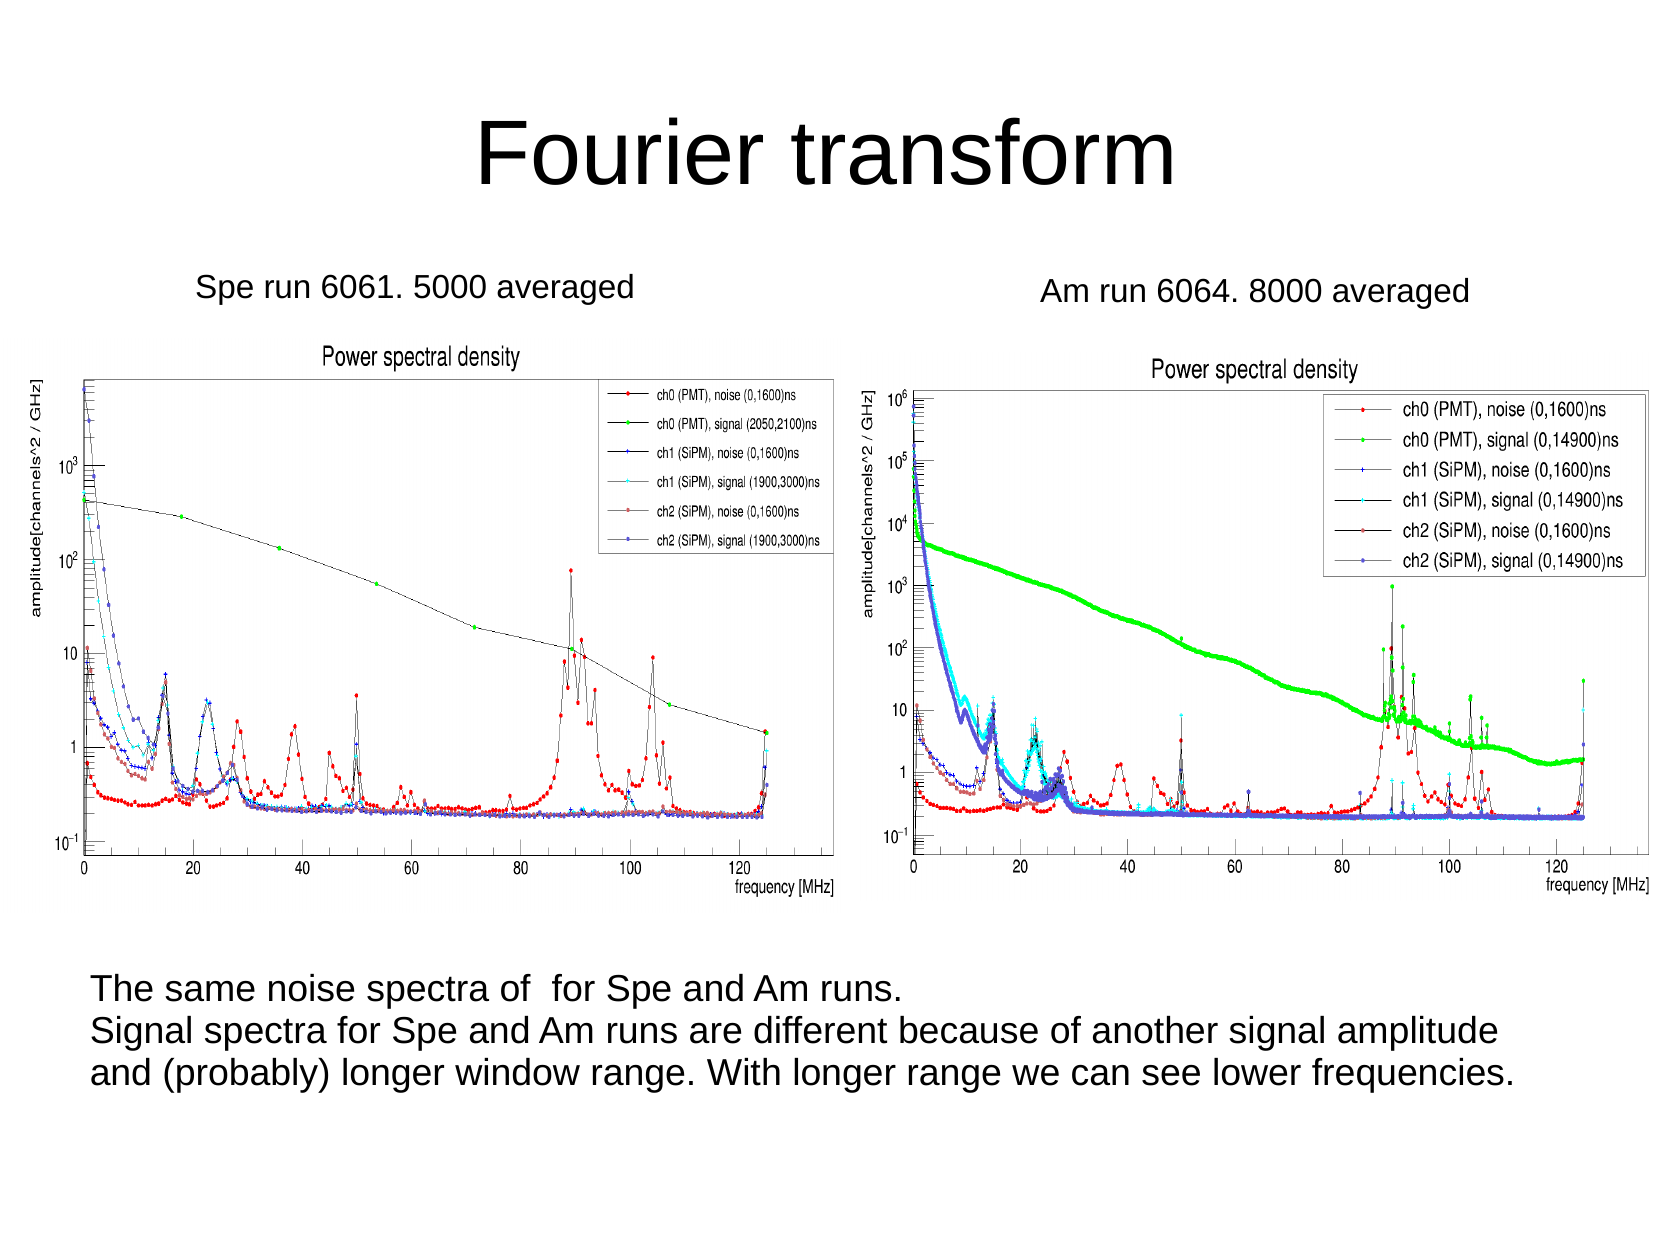

# Fourier transform
Spe run 6061. 5000 averaged
Am run 6064. 8000 averaged
The same noise spectra of for Spe and Am runs.
Signal spectra for Spe and Am runs are different because of another signal amplitude and (probably) longer window range. With longer range we can see lower frequencies.